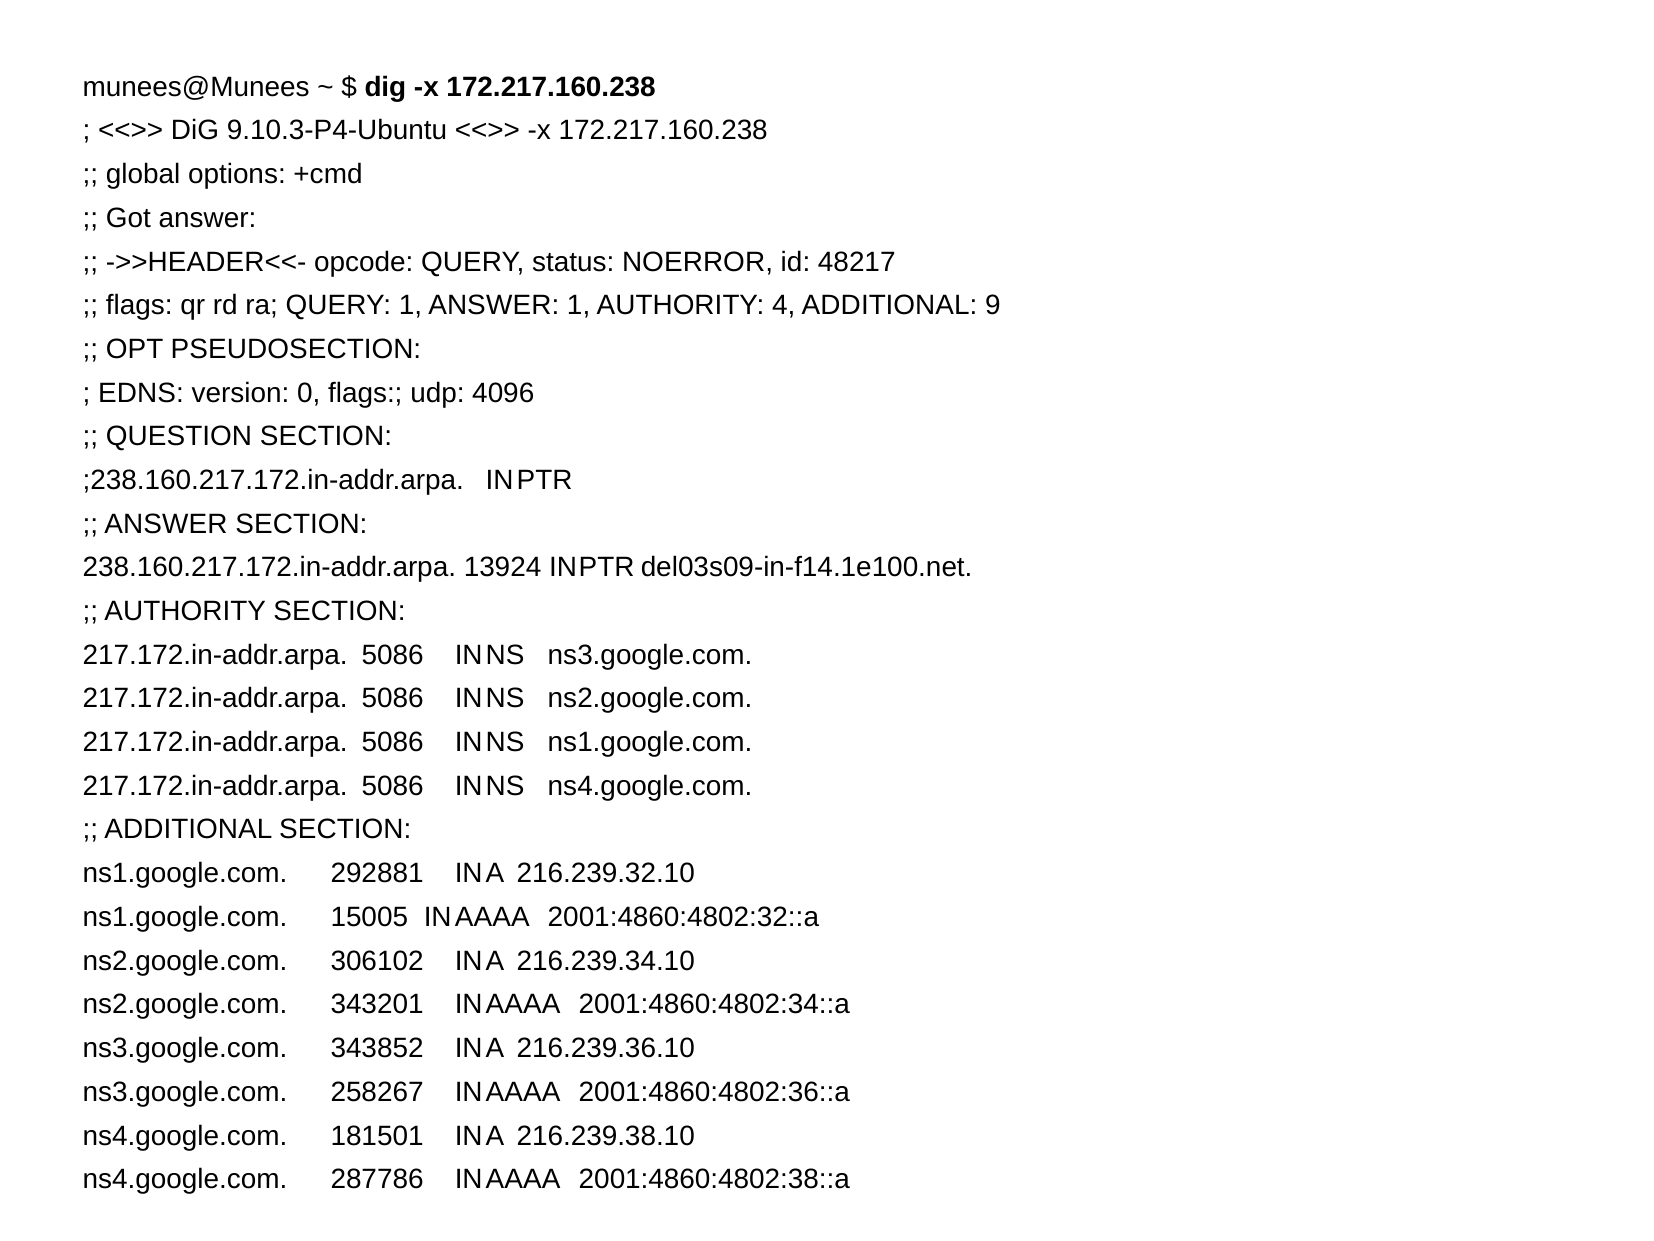

# munees@Munees ~ $ dig -x 172.217.160.238
; <<>> DiG 9.10.3-P4-Ubuntu <<>> -x 172.217.160.238
;; global options: +cmd
;; Got answer:
;; ->>HEADER<<- opcode: QUERY, status: NOERROR, id: 48217
;; flags: qr rd ra; QUERY: 1, ANSWER: 1, AUTHORITY: 4, ADDITIONAL: 9
;; OPT PSEUDOSECTION:
; EDNS: version: 0, flags:; udp: 4096
;; QUESTION SECTION:
;238.160.217.172.in-addr.arpa.	IN	PTR
;; ANSWER SECTION:
238.160.217.172.in-addr.arpa. 13924 IN	PTR	del03s09-in-f14.1e100.net.
;; AUTHORITY SECTION:
217.172.in-addr.arpa.	5086	IN	NS	ns3.google.com.
217.172.in-addr.arpa.	5086	IN	NS	ns2.google.com.
217.172.in-addr.arpa.	5086	IN	NS	ns1.google.com.
217.172.in-addr.arpa.	5086	IN	NS	ns4.google.com.
;; ADDITIONAL SECTION:
ns1.google.com.		292881	IN	A	216.239.32.10
ns1.google.com.		15005	IN	AAAA	2001:4860:4802:32::a
ns2.google.com.		306102	IN	A	216.239.34.10
ns2.google.com.		343201	IN	AAAA	2001:4860:4802:34::a
ns3.google.com.		343852	IN	A	216.239.36.10
ns3.google.com.		258267	IN	AAAA	2001:4860:4802:36::a
ns4.google.com.		181501	IN	A	216.239.38.10
ns4.google.com.		287786	IN	AAAA	2001:4860:4802:38::a